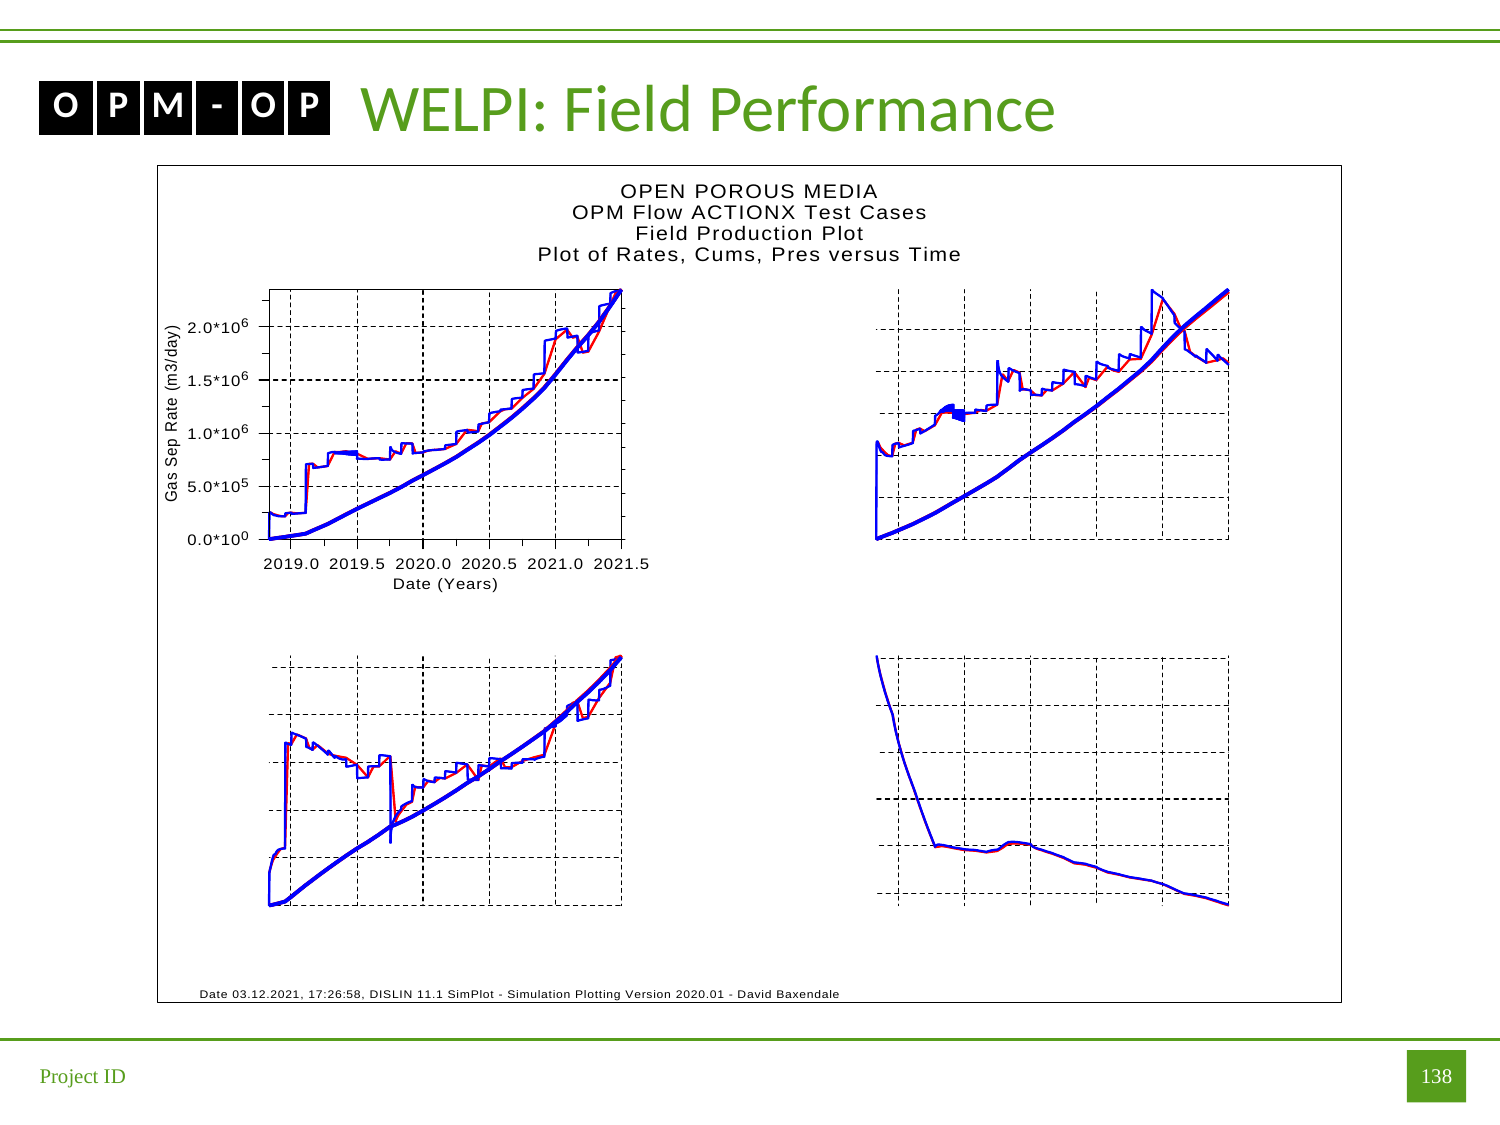

# WELPI: Field Performance
Project ID
138